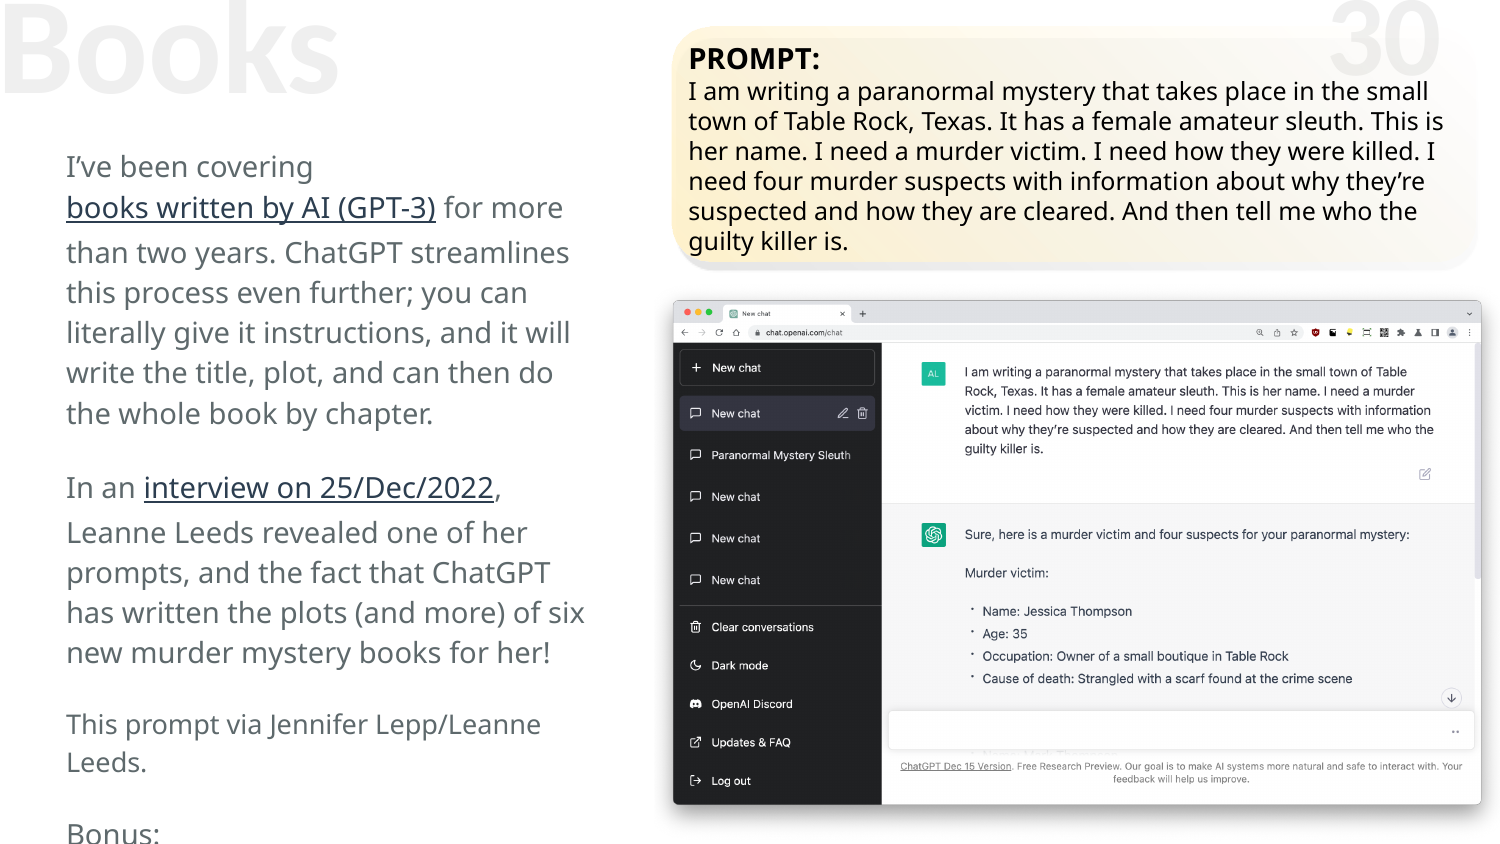

# Books
I am writing a paranormal mystery that takes place in the small town of Table Rock, Texas. It has a female amateur sleuth. This is her name. I need a murder victim. I need how they were killed. I need four murder suspects with information about why they’re suspected and how they are cleared. And then tell me who the guilty killer is.
I’ve been covering books written by AI (GPT-3) for more than two years. ChatGPT streamlines this process even further; you can literally give it instructions, and it will write the title, plot, and can then do the whole book by chapter.
In an interview on 25/Dec/2022, Leanne Leeds revealed one of her prompts, and the fact that ChatGPT has written the plots (and more) of six new murder mystery books for her!
This prompt via Jennifer Lepp/Leanne Leeds.
Bonus: OpenAI wrote their own DALL-E Point-E paper with help from ChatGPT!